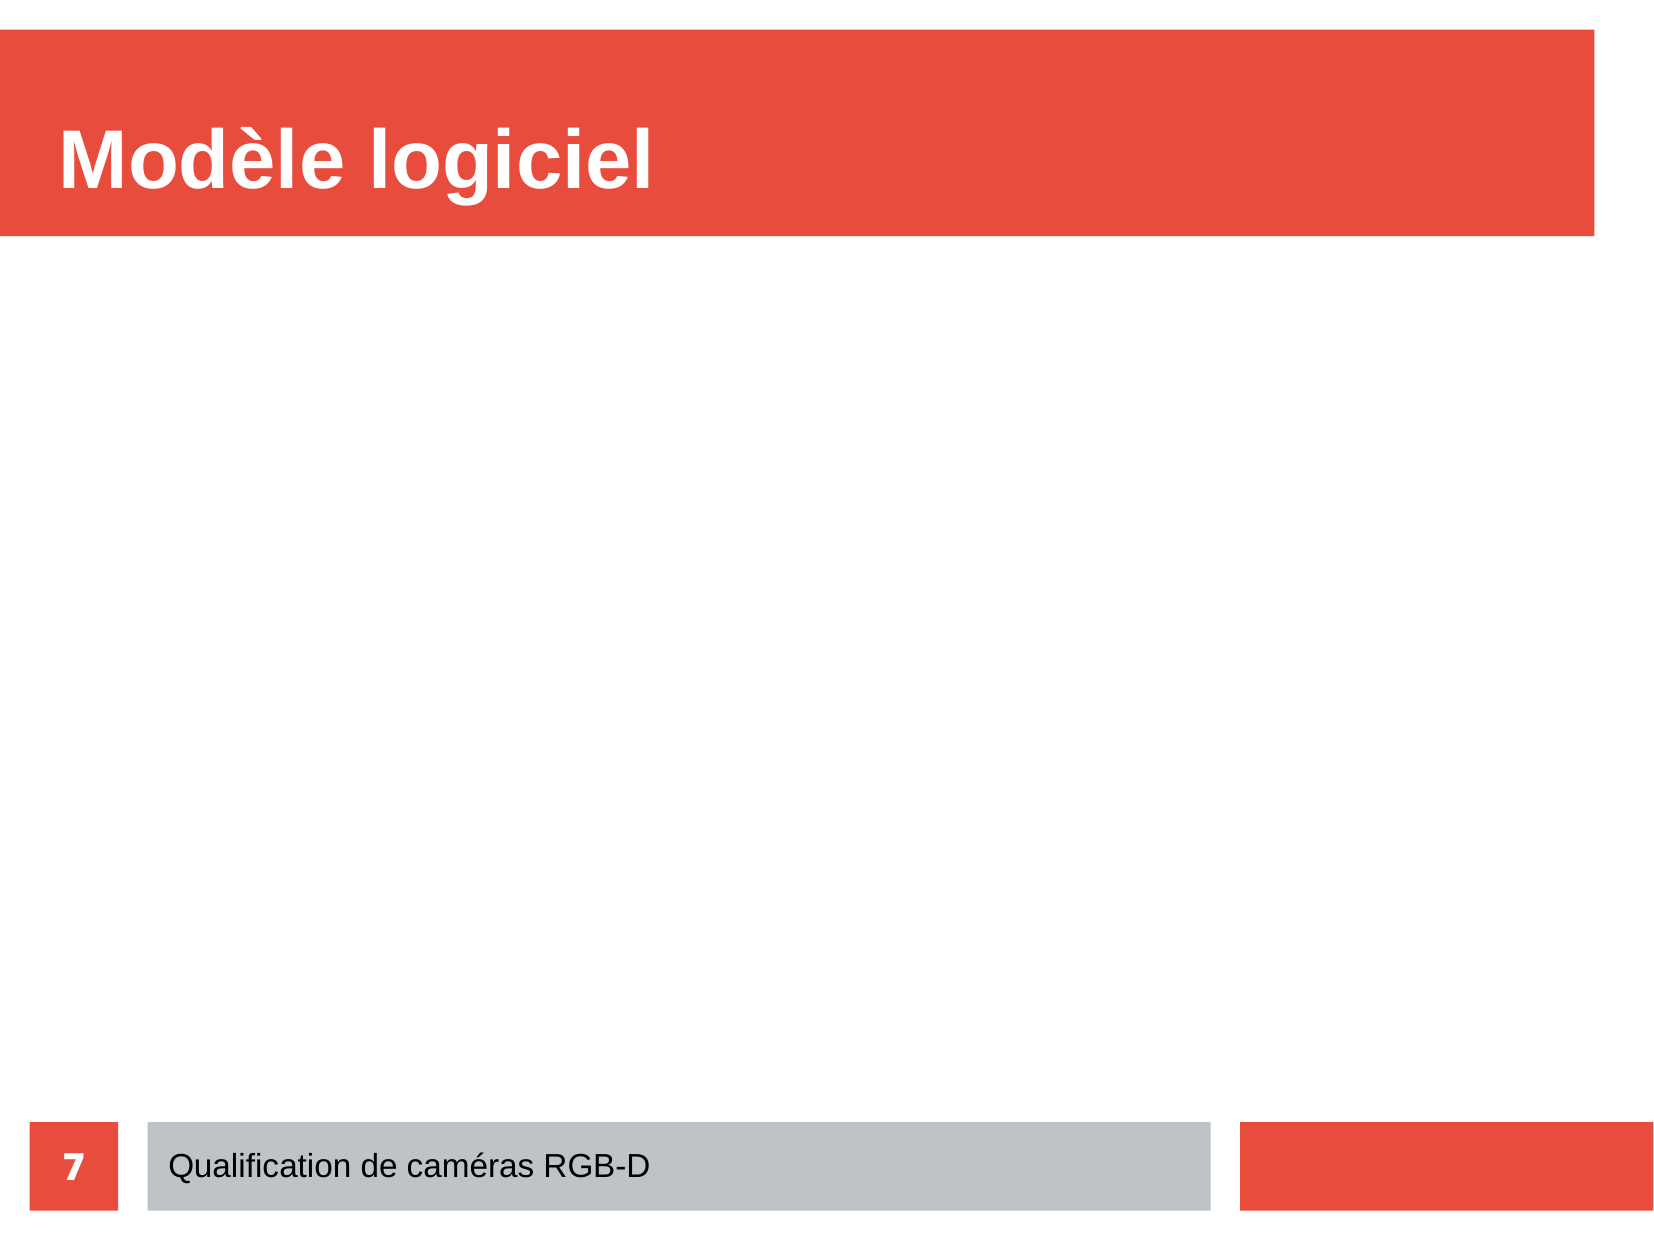

# Modèle logiciel
7
Qualification de caméras RGB-D